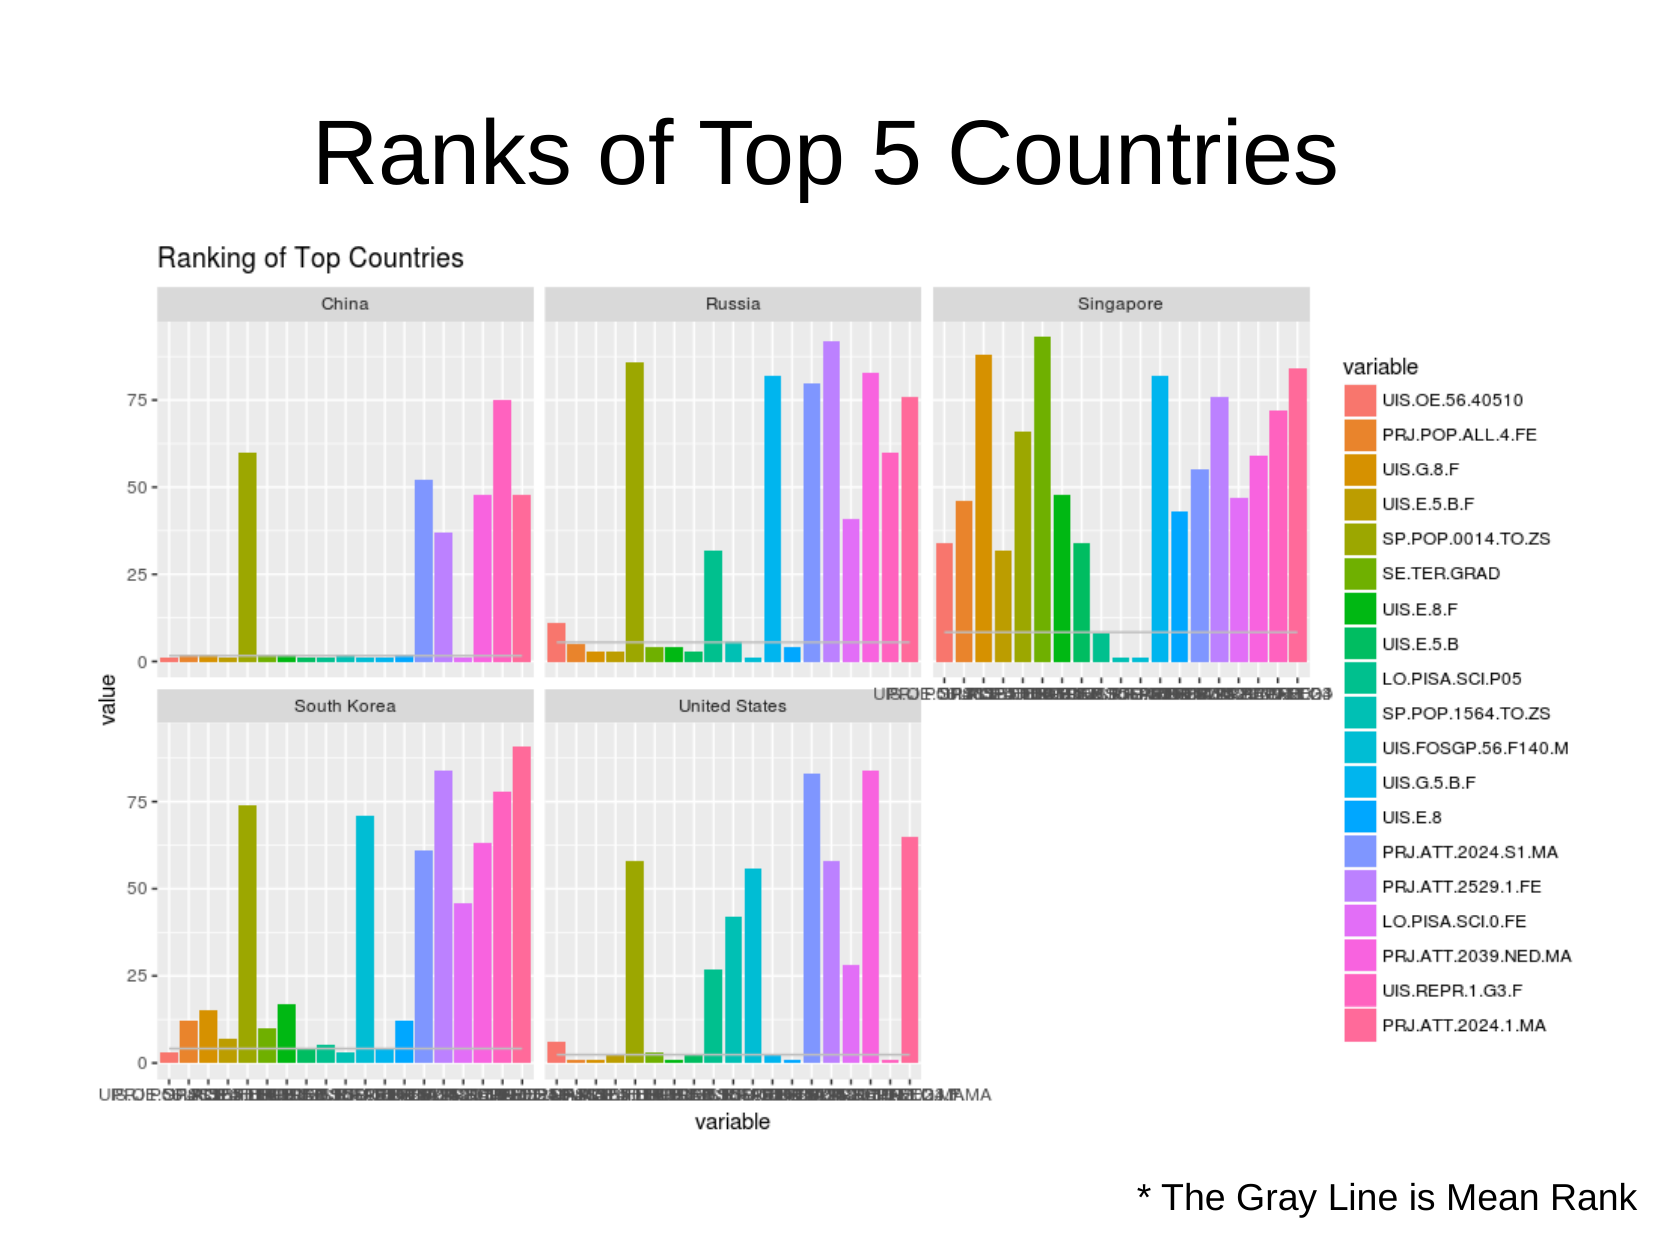

# Ranks of Top 5 Countries
* The Gray Line is Mean Rank